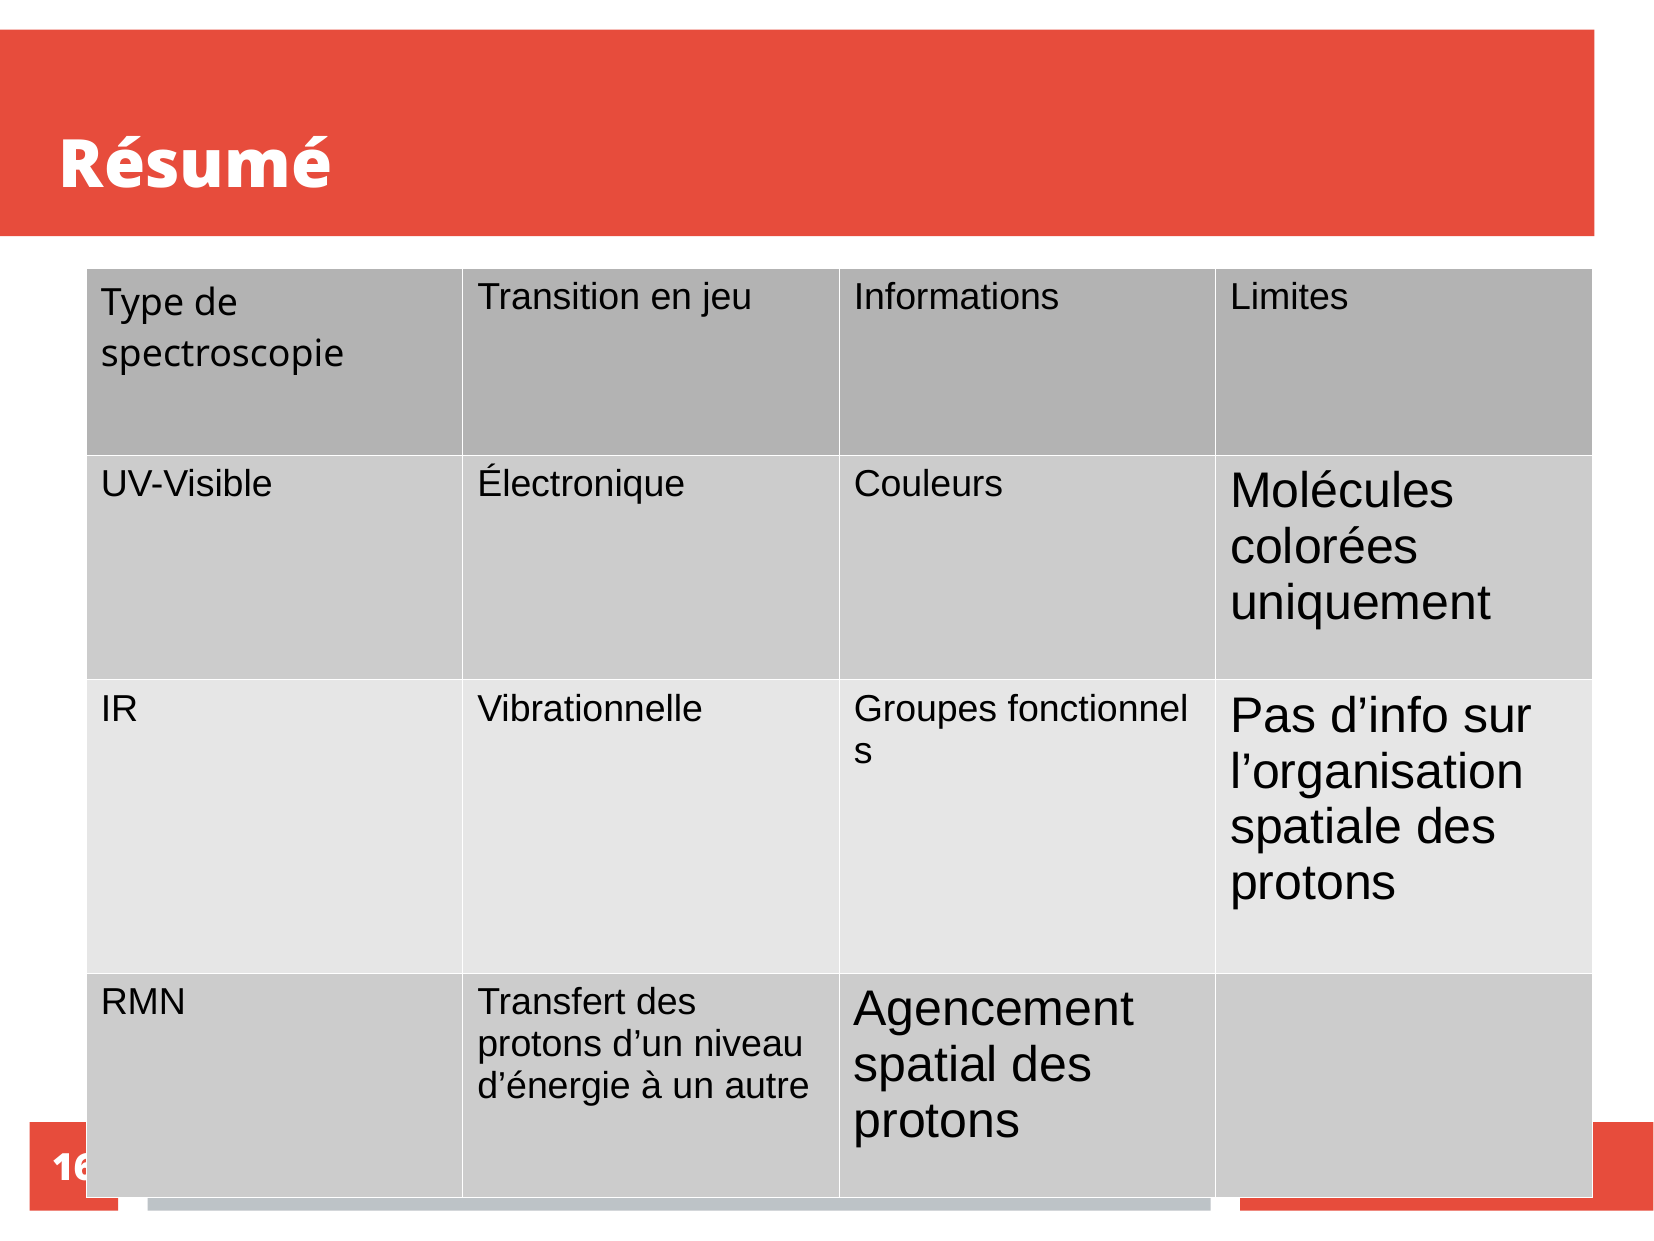

# Résumé
| Type de spectroscopie | Transition en jeu | Informations | Limites |
| --- | --- | --- | --- |
| UV-Visible | Électronique | Couleurs | Molécules colorées uniquement |
| IR | Vibrationnelle | Groupes fonctionnels | Pas d’info sur l’organisation spatiale des protons |
| RMN | Transfert des protons d’un niveau d’énergie à un autre | Agencement spatial des protons | |
16